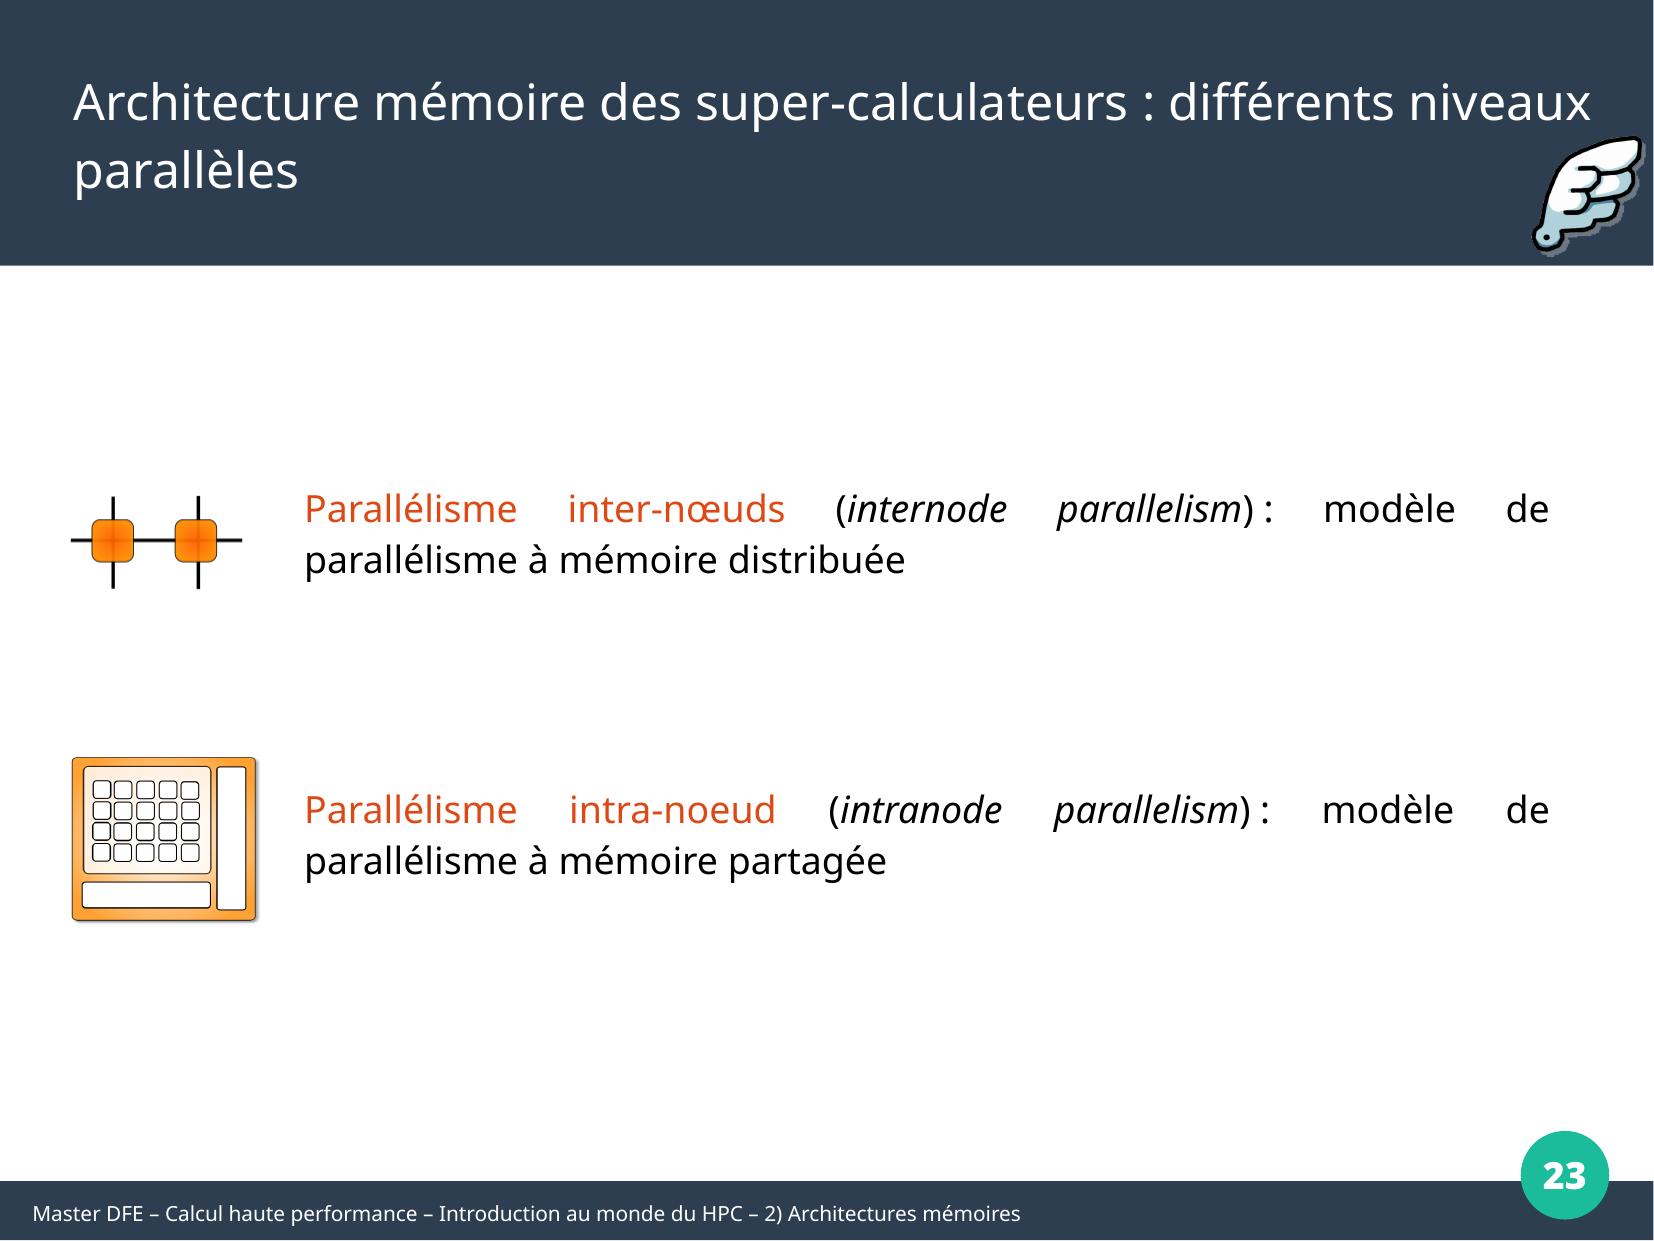

Architecture mémoire des super-calculateurs : différents niveaux parallèles
Parallélisme inter-nœuds (internode parallelism) : modèle de parallélisme à mémoire distribuée
Parallélisme intra-noeud (intranode parallelism) : modèle de parallélisme à mémoire partagée
23
Master DFE – Calcul haute performance – Introduction au monde du HPC – 2) Architectures mémoires